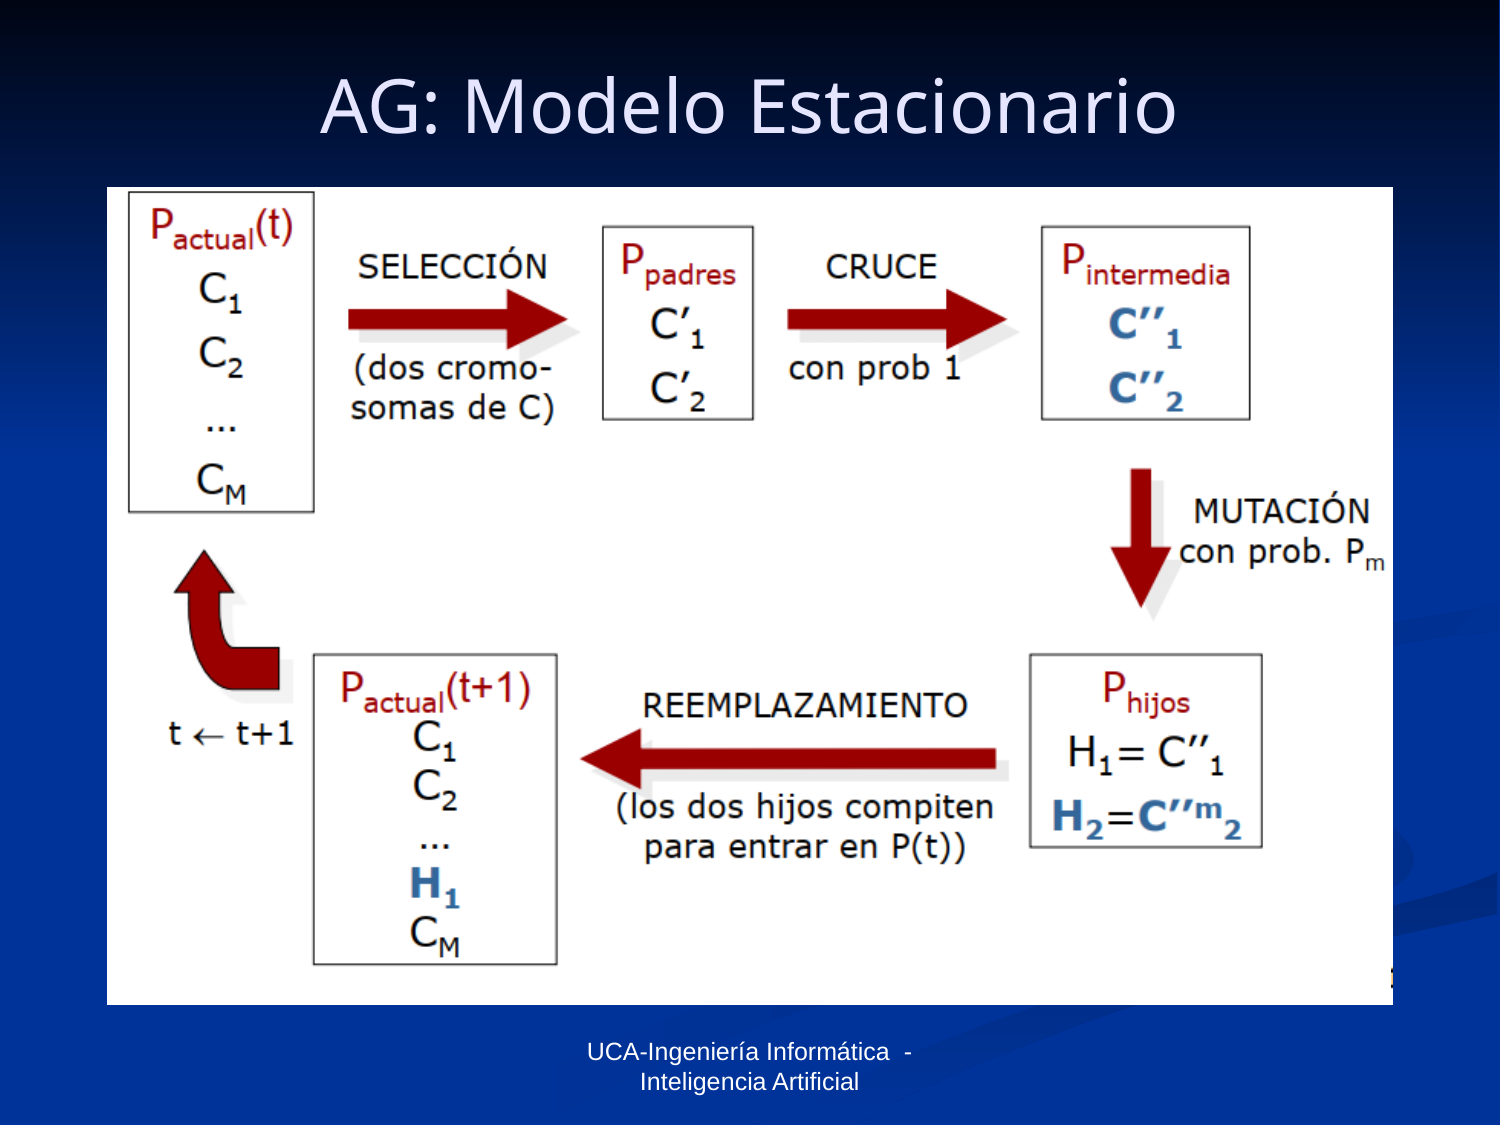

# AG: Modelo Estacionario
UCA-Ingeniería Informática - Inteligencia Artificial